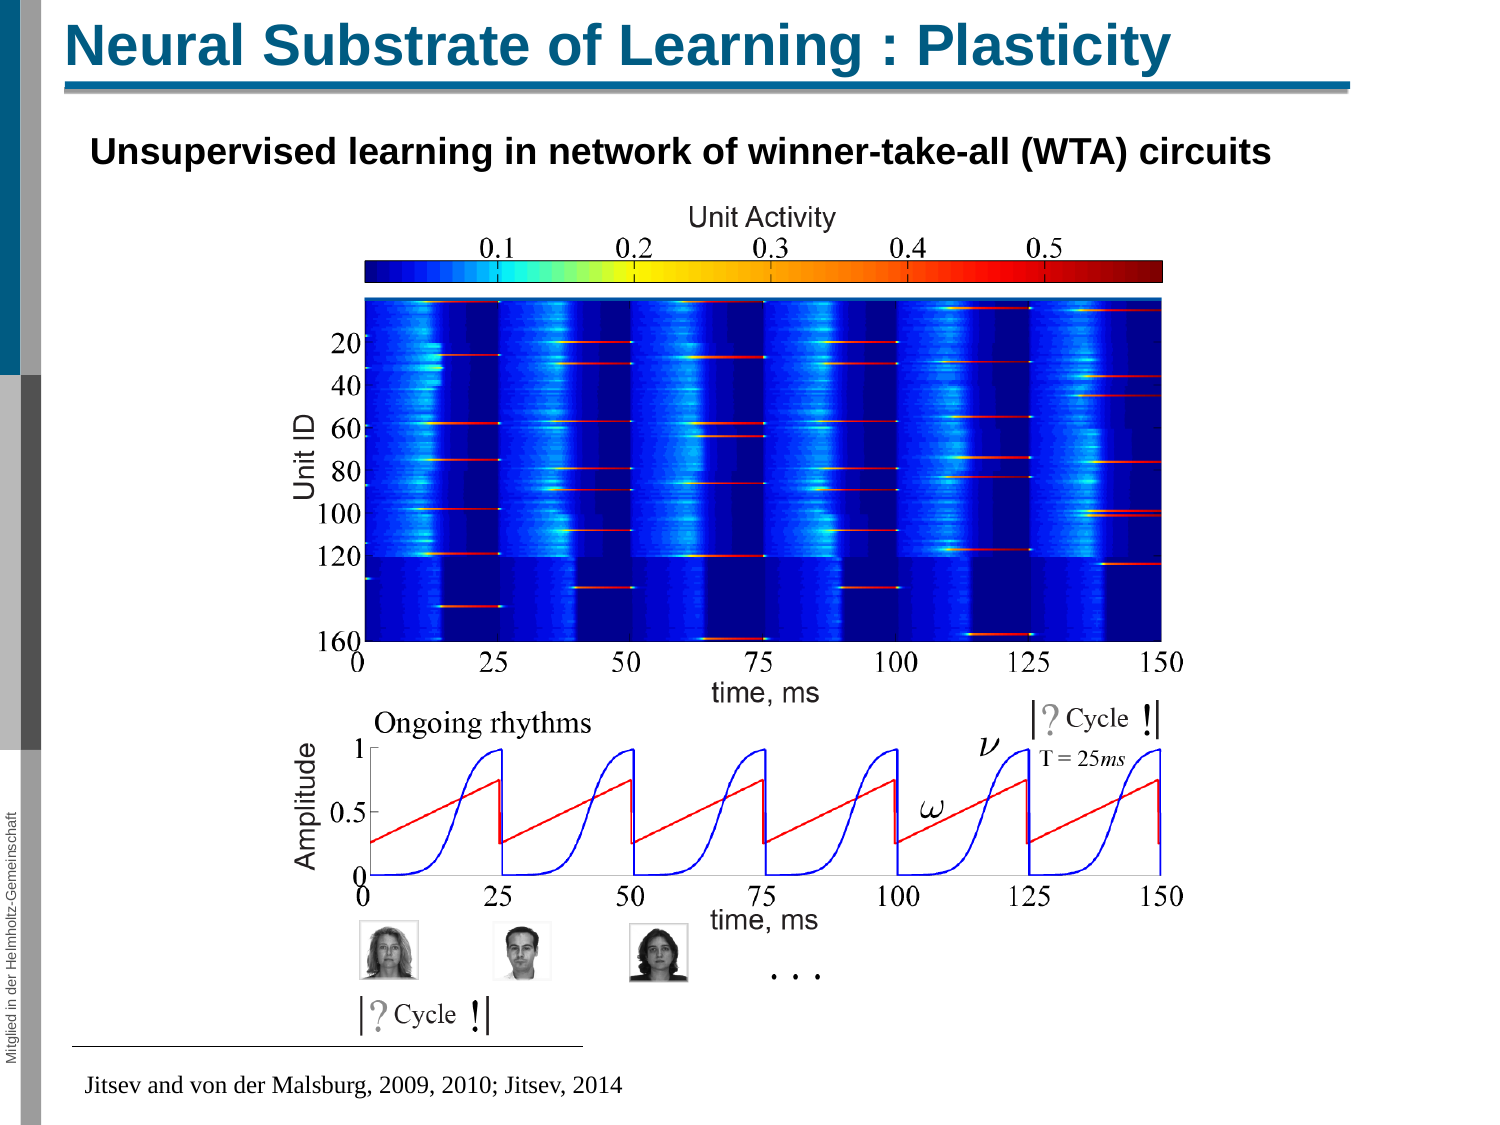

Neural Substrate of Learning : Plasticity
Unsupervised learning in network of winner-take-all (WTA) circuits
Jitsev and von der Malsburg, 2009, 2010; Jitsev, 2014